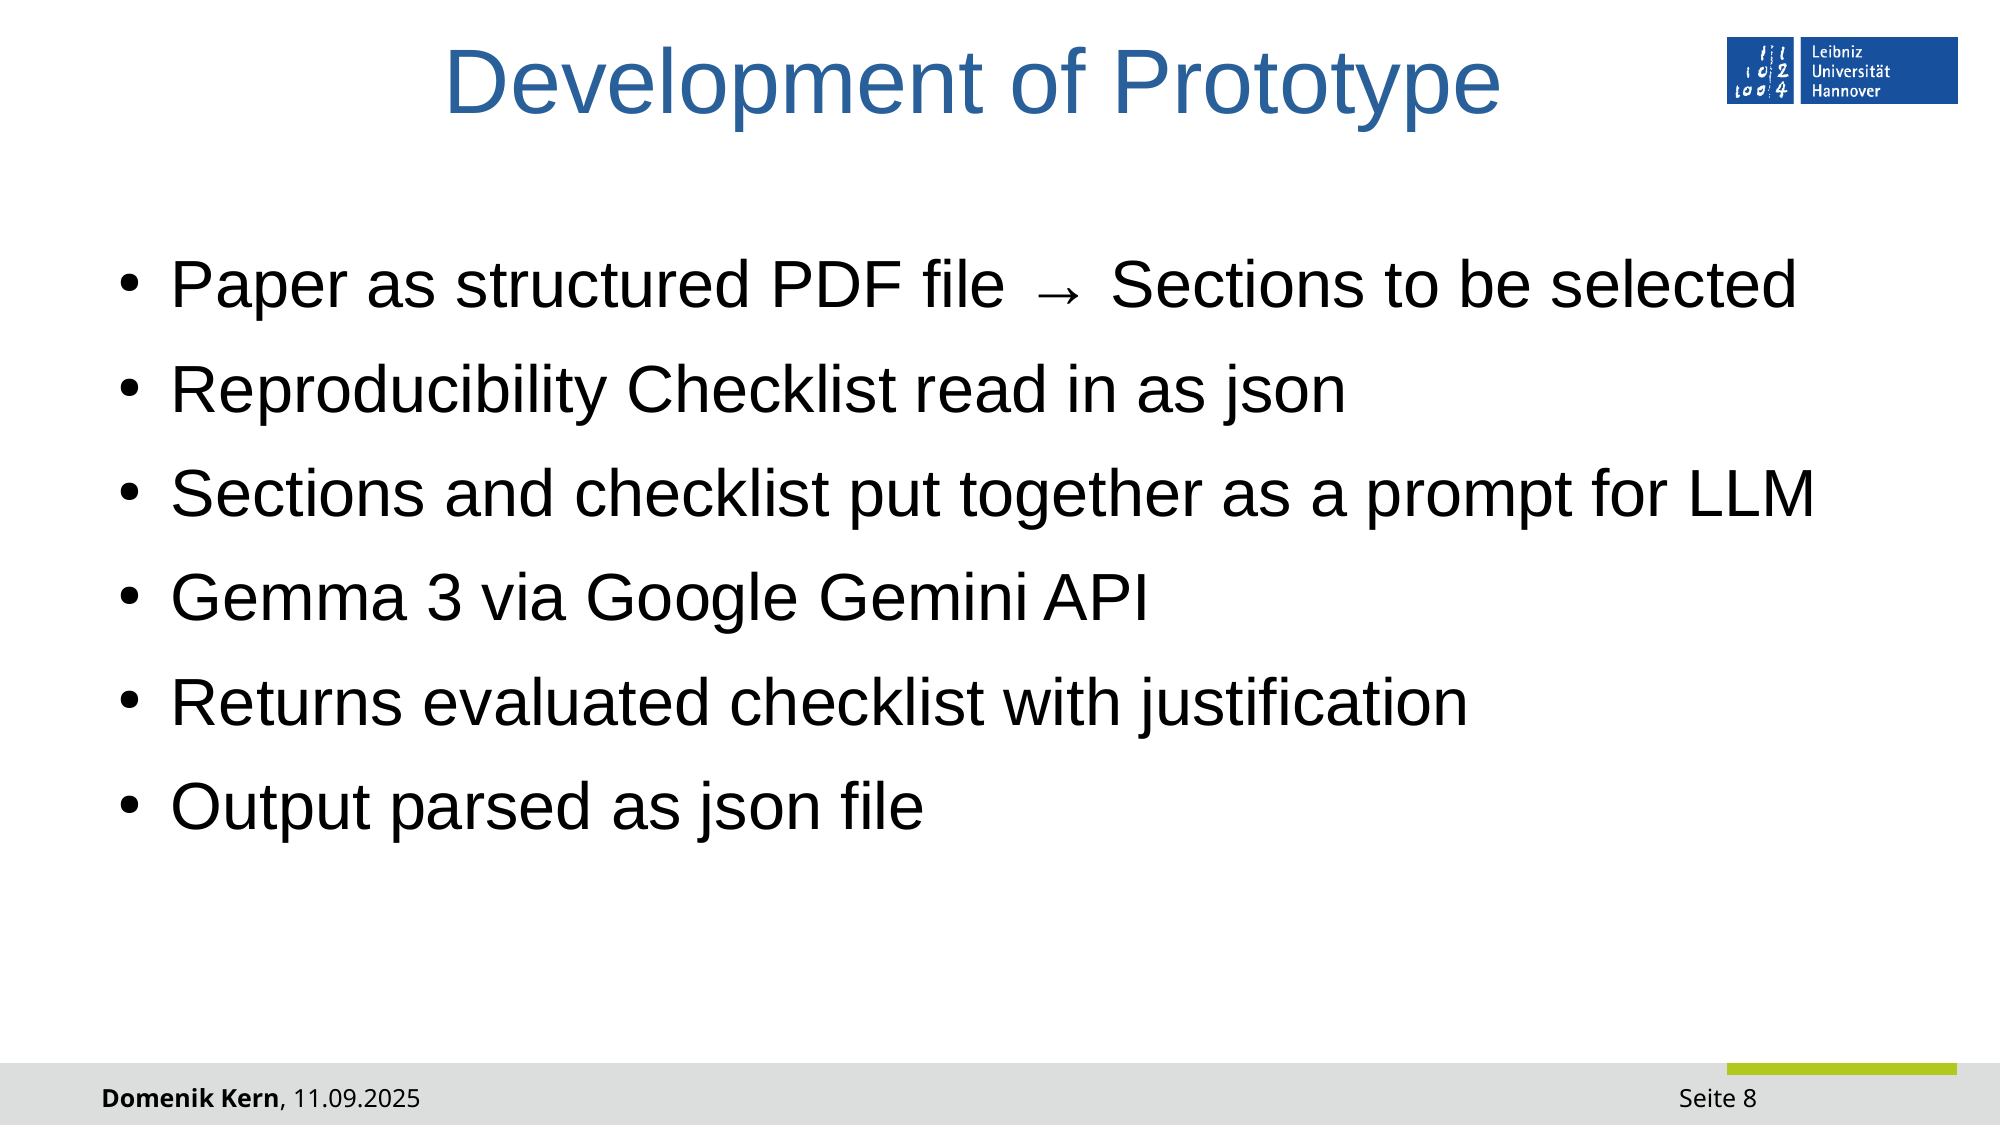

# Development of Prototype
Paper as structured PDF file → Sections to be selected
Reproducibility Checklist read in as json
Sections and checklist put together as a prompt for LLM
Gemma 3 via Google Gemini API
Returns evaluated checklist with justification
Output parsed as json file